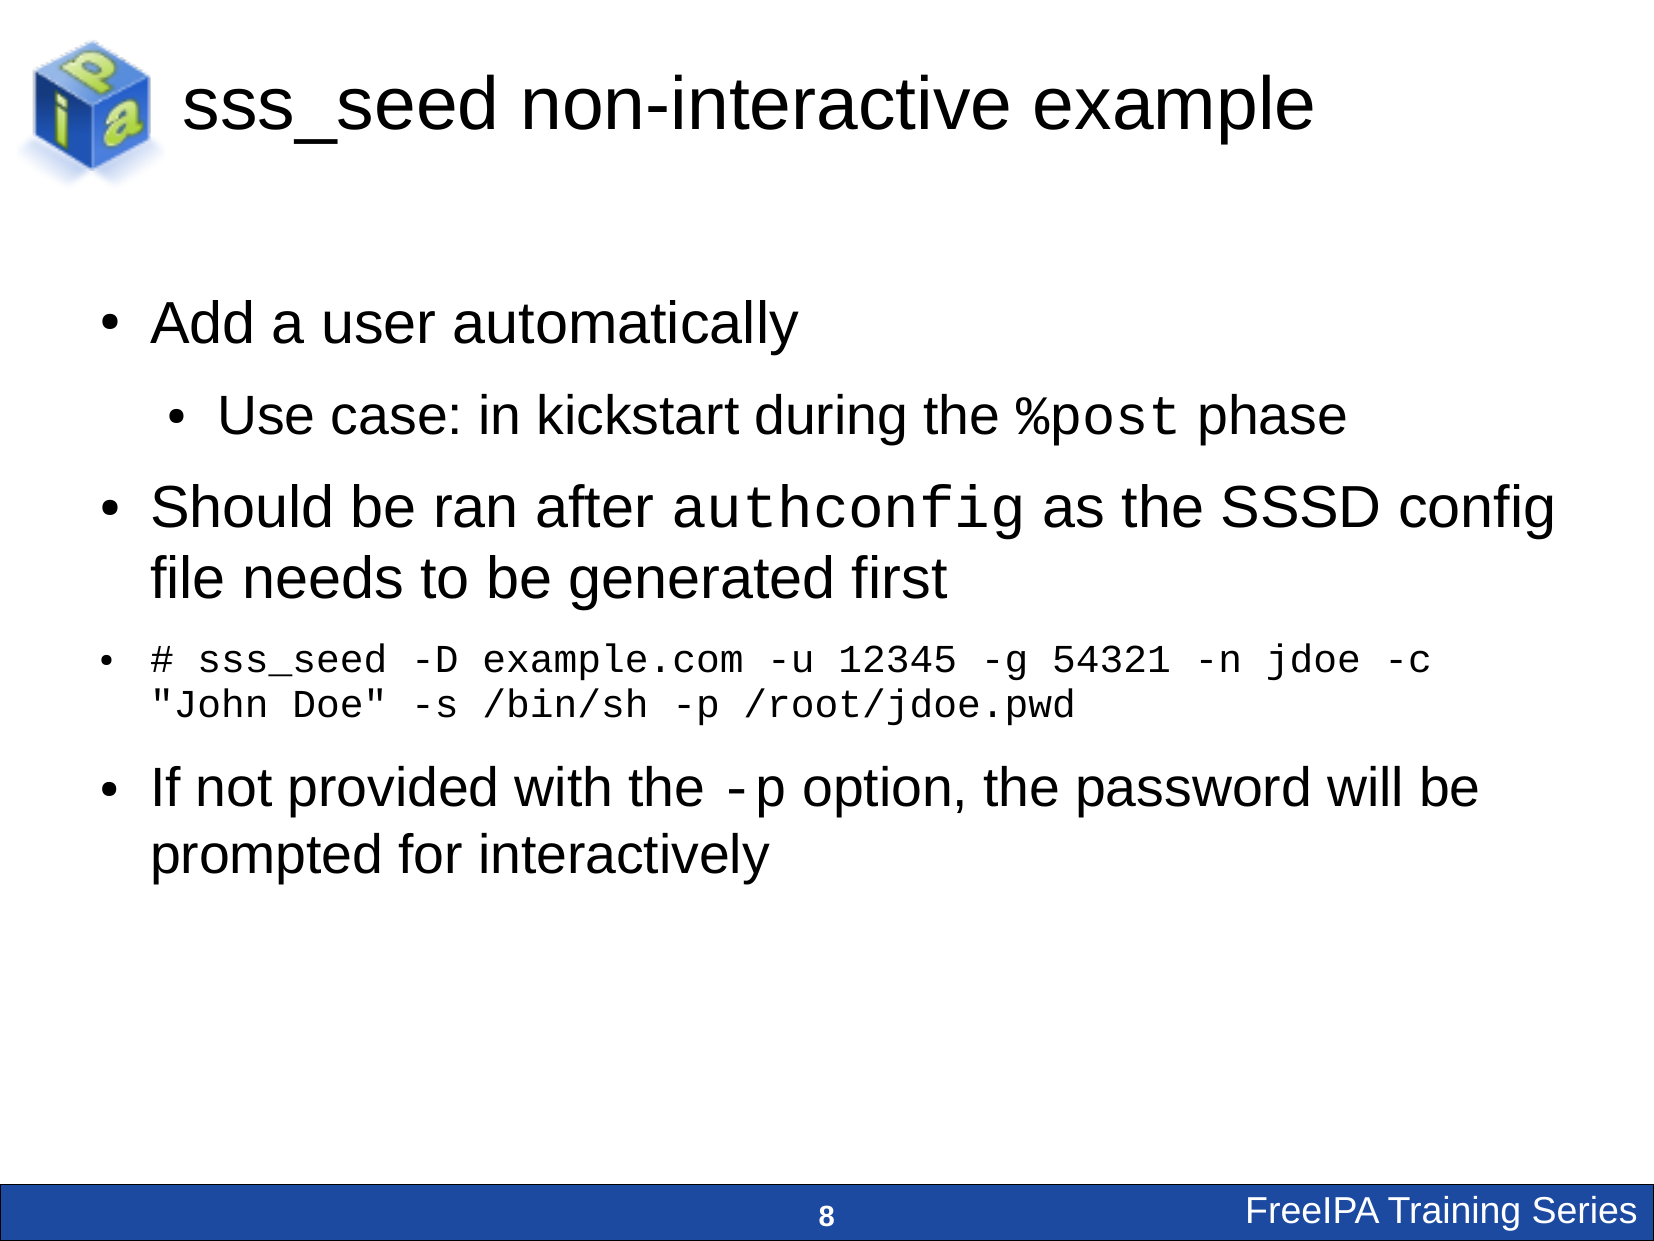

# sss_seed non-interactive example
Add a user automatically
Use case: in kickstart during the %post phase
Should be ran after authconfig as the SSSD config file needs to be generated first
# sss_seed -D example.com -u 12345 -g 54321 -n jdoe -c "John Doe" -s /bin/sh -p /root/jdoe.pwd
If not provided with the -p option, the password will be prompted for interactively
8